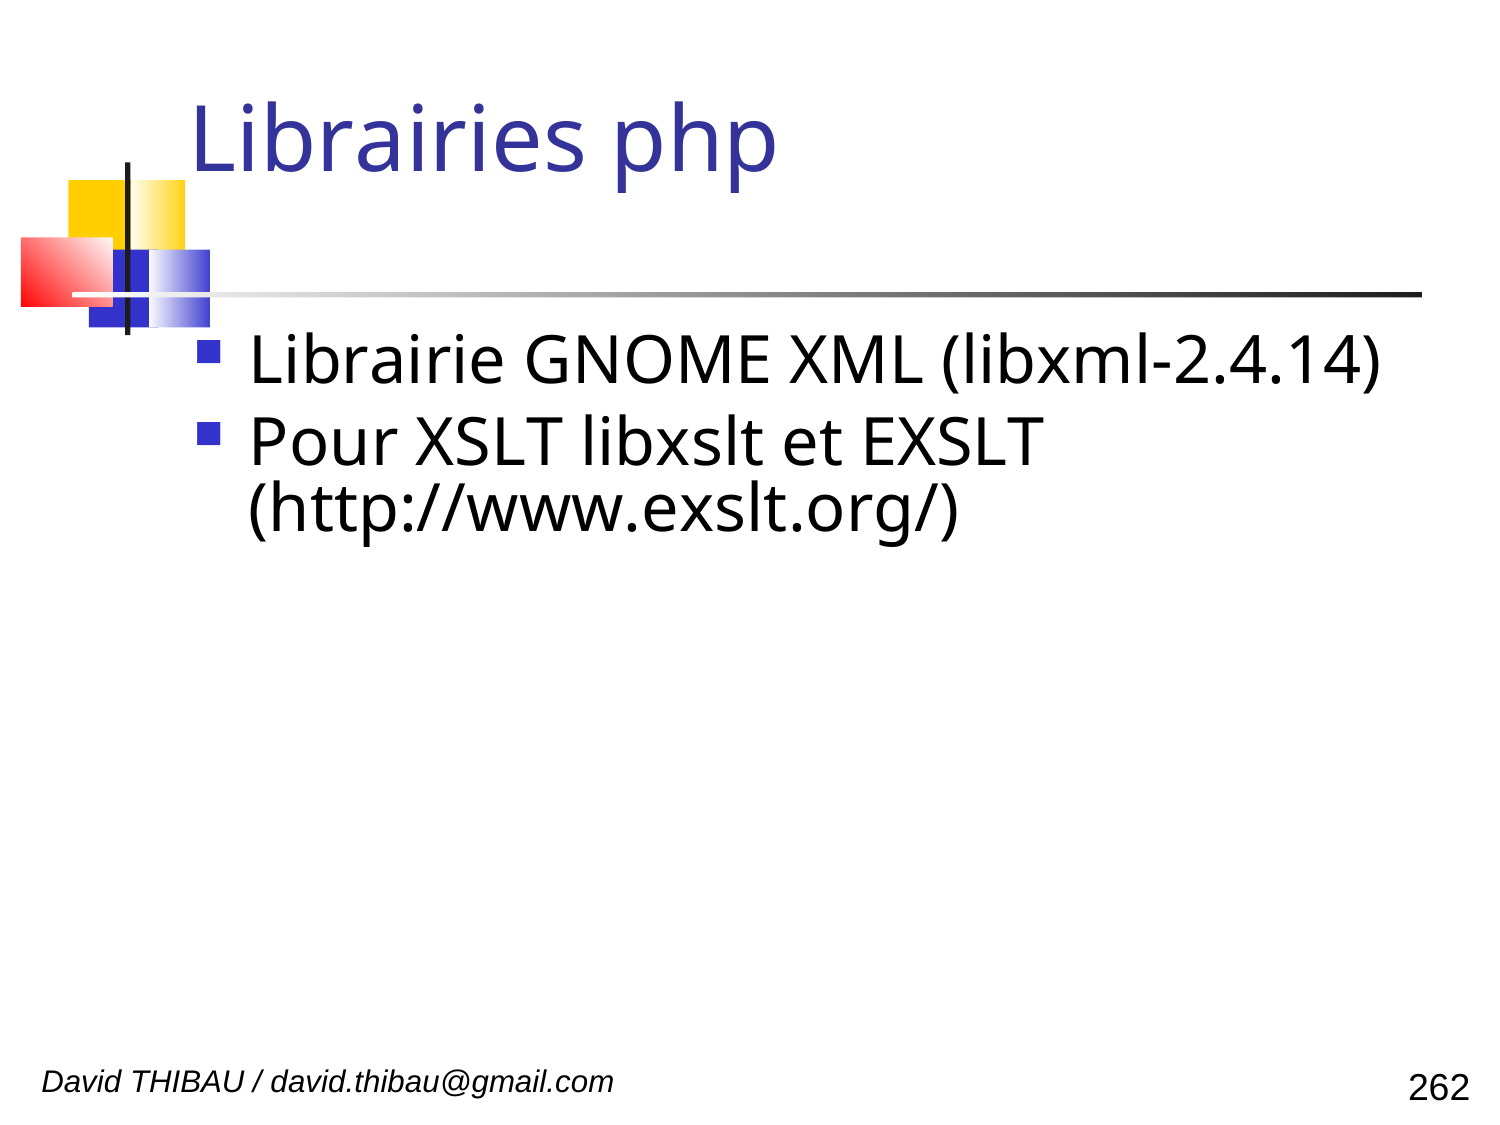

# Librairies php
Librairie GNOME XML (libxml-2.4.14)
Pour XSLT libxslt et EXSLT (http://www.exslt.org/)